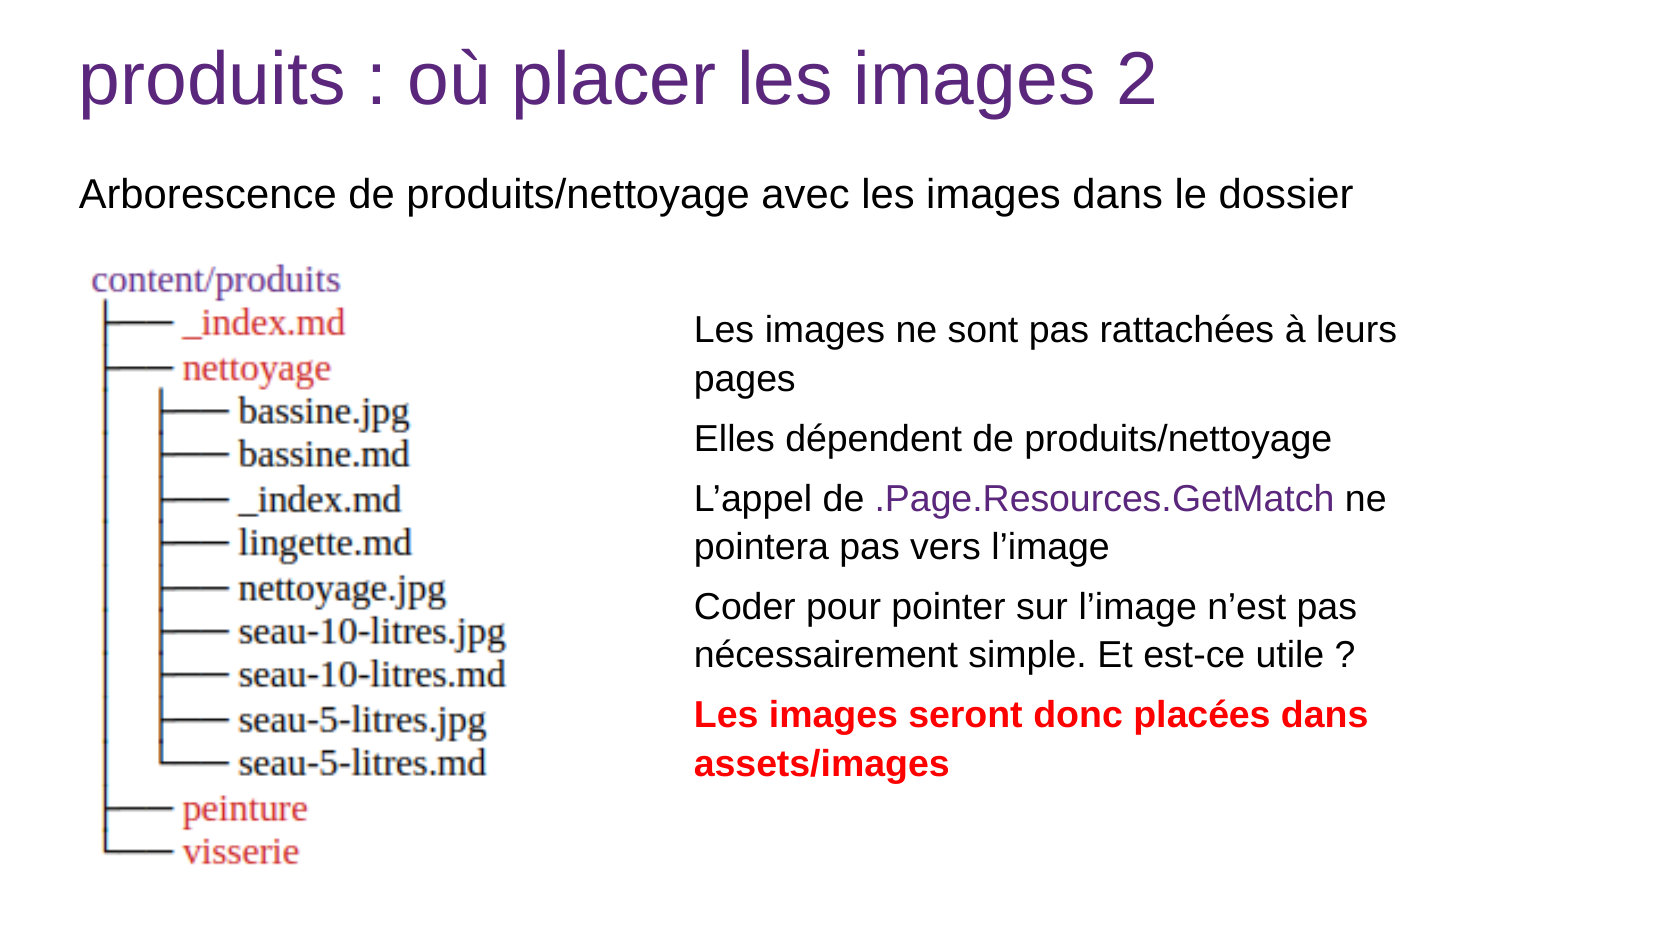

# produits : où placer les images 2
Arborescence de produits/nettoyage avec les images dans le dossier
Les images ne sont pas rattachées à leurs pages
Elles dépendent de produits/nettoyage
L’appel de .Page.Resources.GetMatch ne pointera pas vers l’image
Coder pour pointer sur l’image n’est pas nécessairement simple. Et est-ce utile ?
Les images seront donc placées dans assets/images